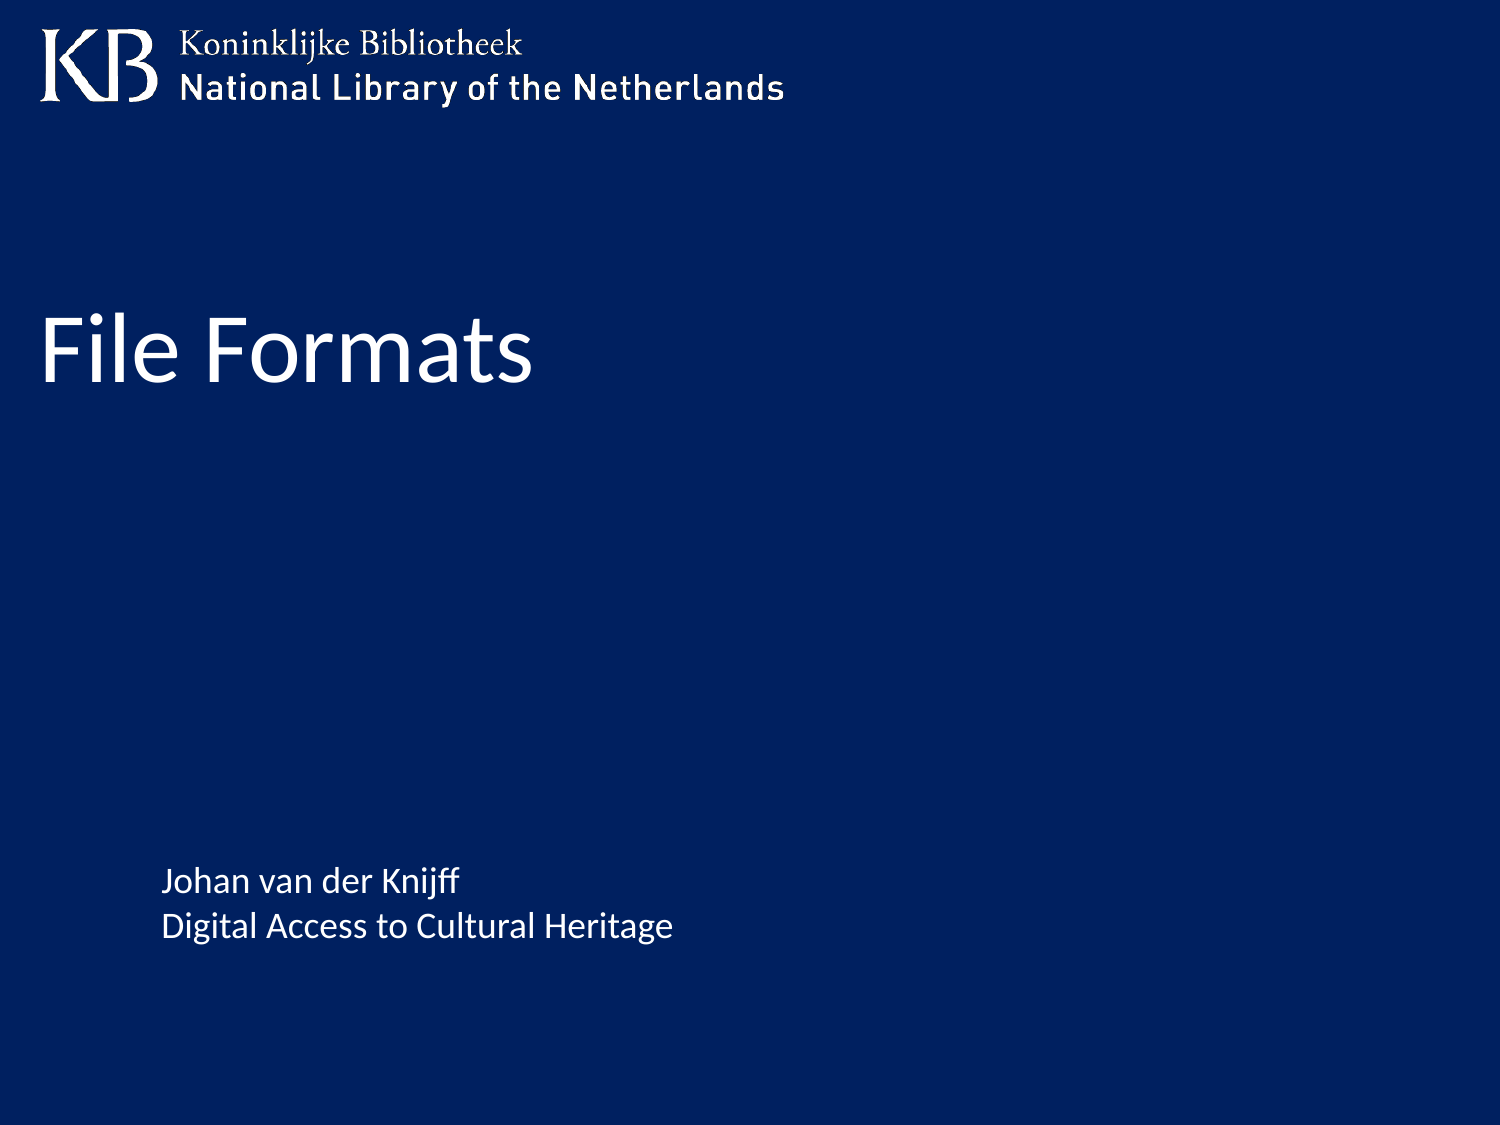

File Formats
Johan van der Knijff
Digital Access to Cultural Heritage